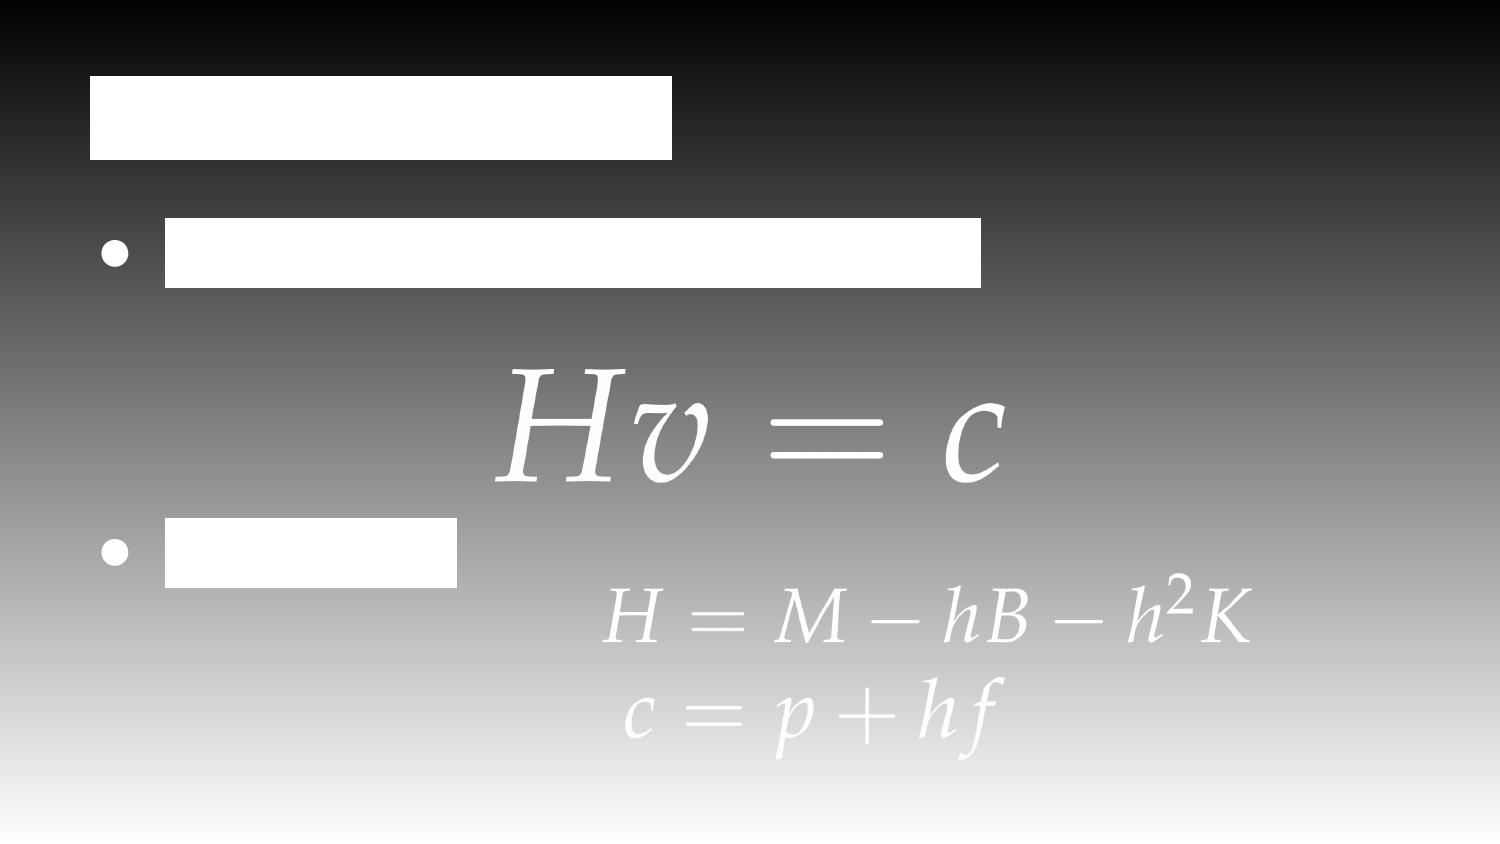

# Time integration
Implicit linear velocity update:
 Typically: